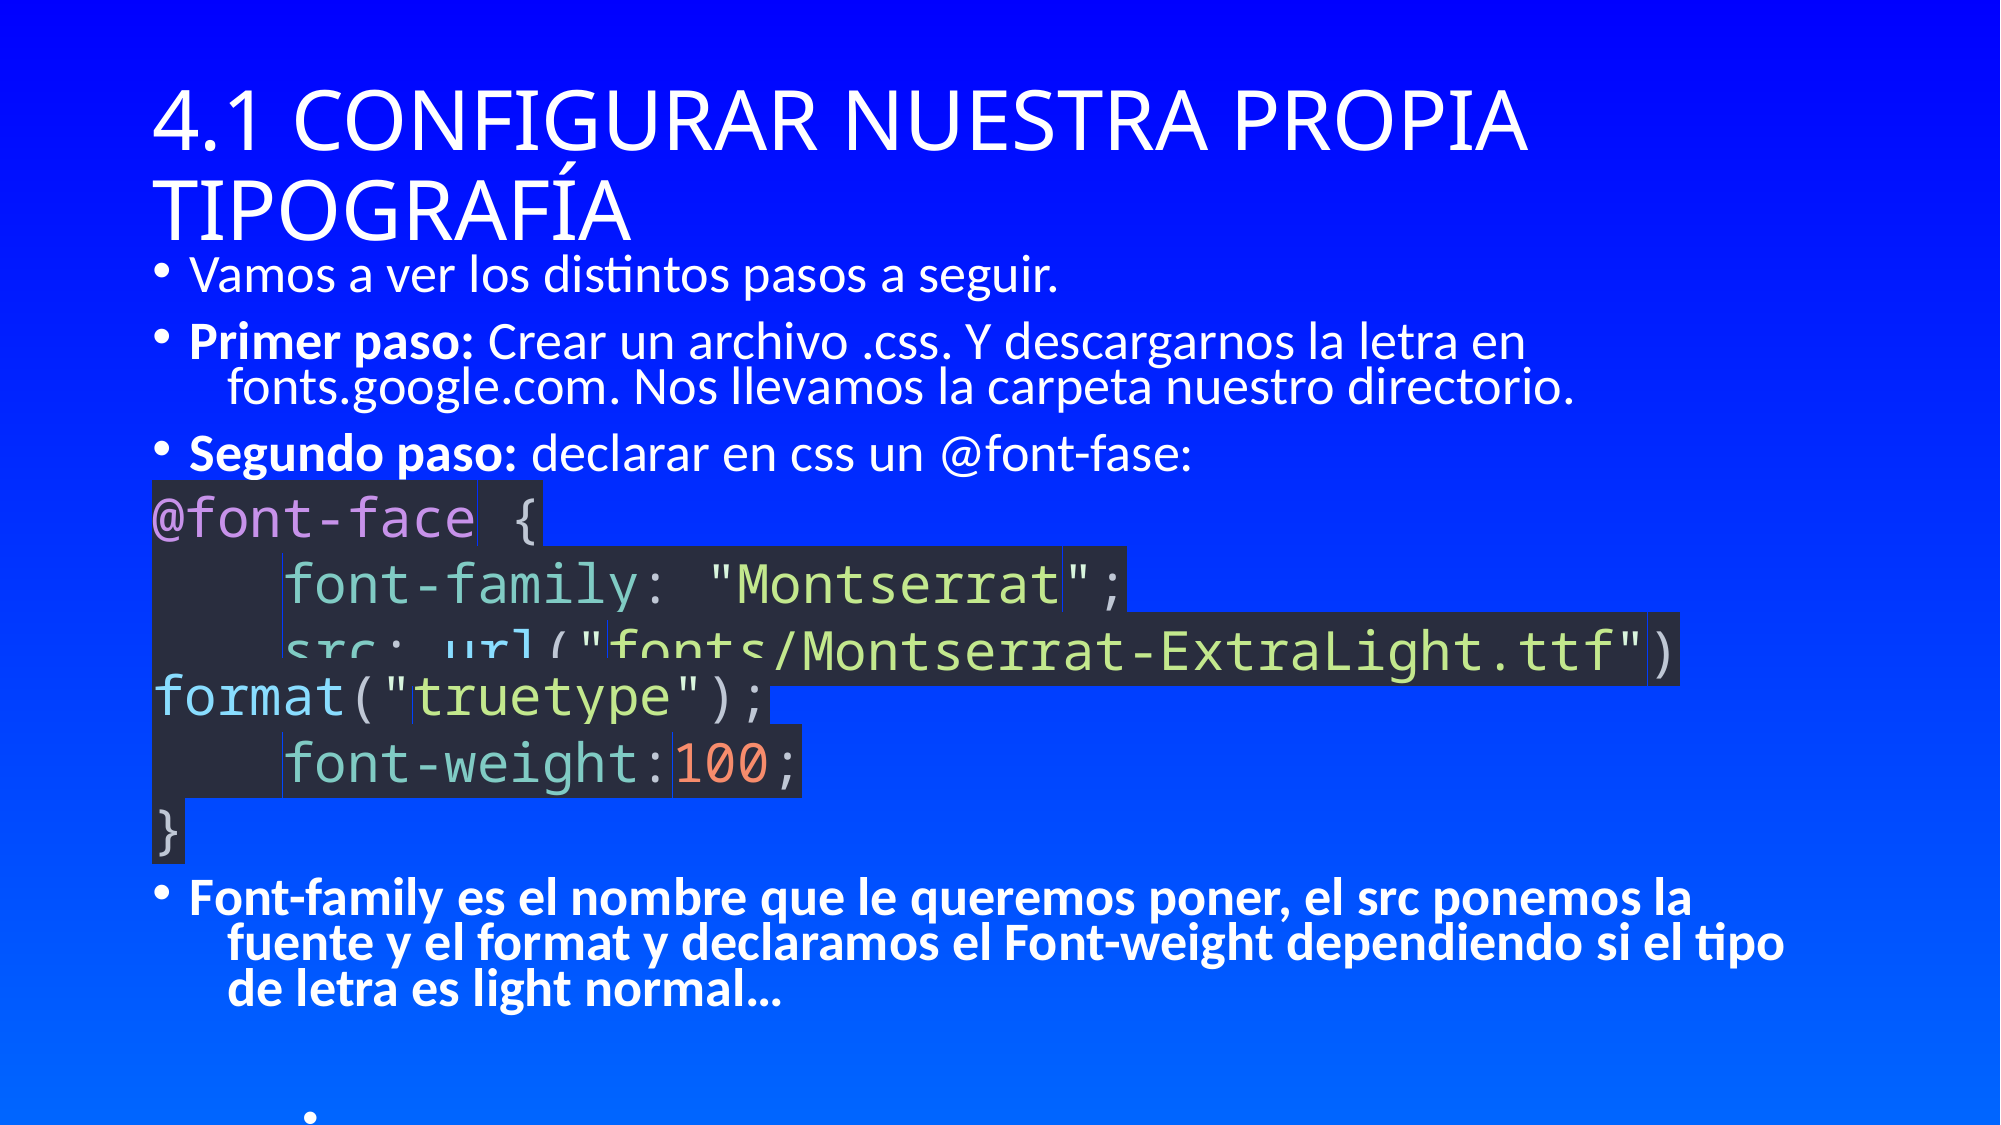

# 4.1 CONFIGURAR NUESTRA PROPIA TIPOGRAFÍA
Vamos a ver los distintos pasos a seguir.
Primer paso: Crear un archivo .css. Y descargarnos la letra en fonts.google.com. Nos llevamos la carpeta nuestro directorio.
Segundo paso: declarar en css un @font-fase:
@font-face {
    font-family: "Montserrat";
    src: url("fonts/Montserrat-ExtraLight.ttf") format("truetype");
    font-weight:100;
}
Font-family es el nombre que le queremos poner, el src ponemos la fuente y el format y declaramos el Font-weight dependiendo si el tipo de letra es light normal…